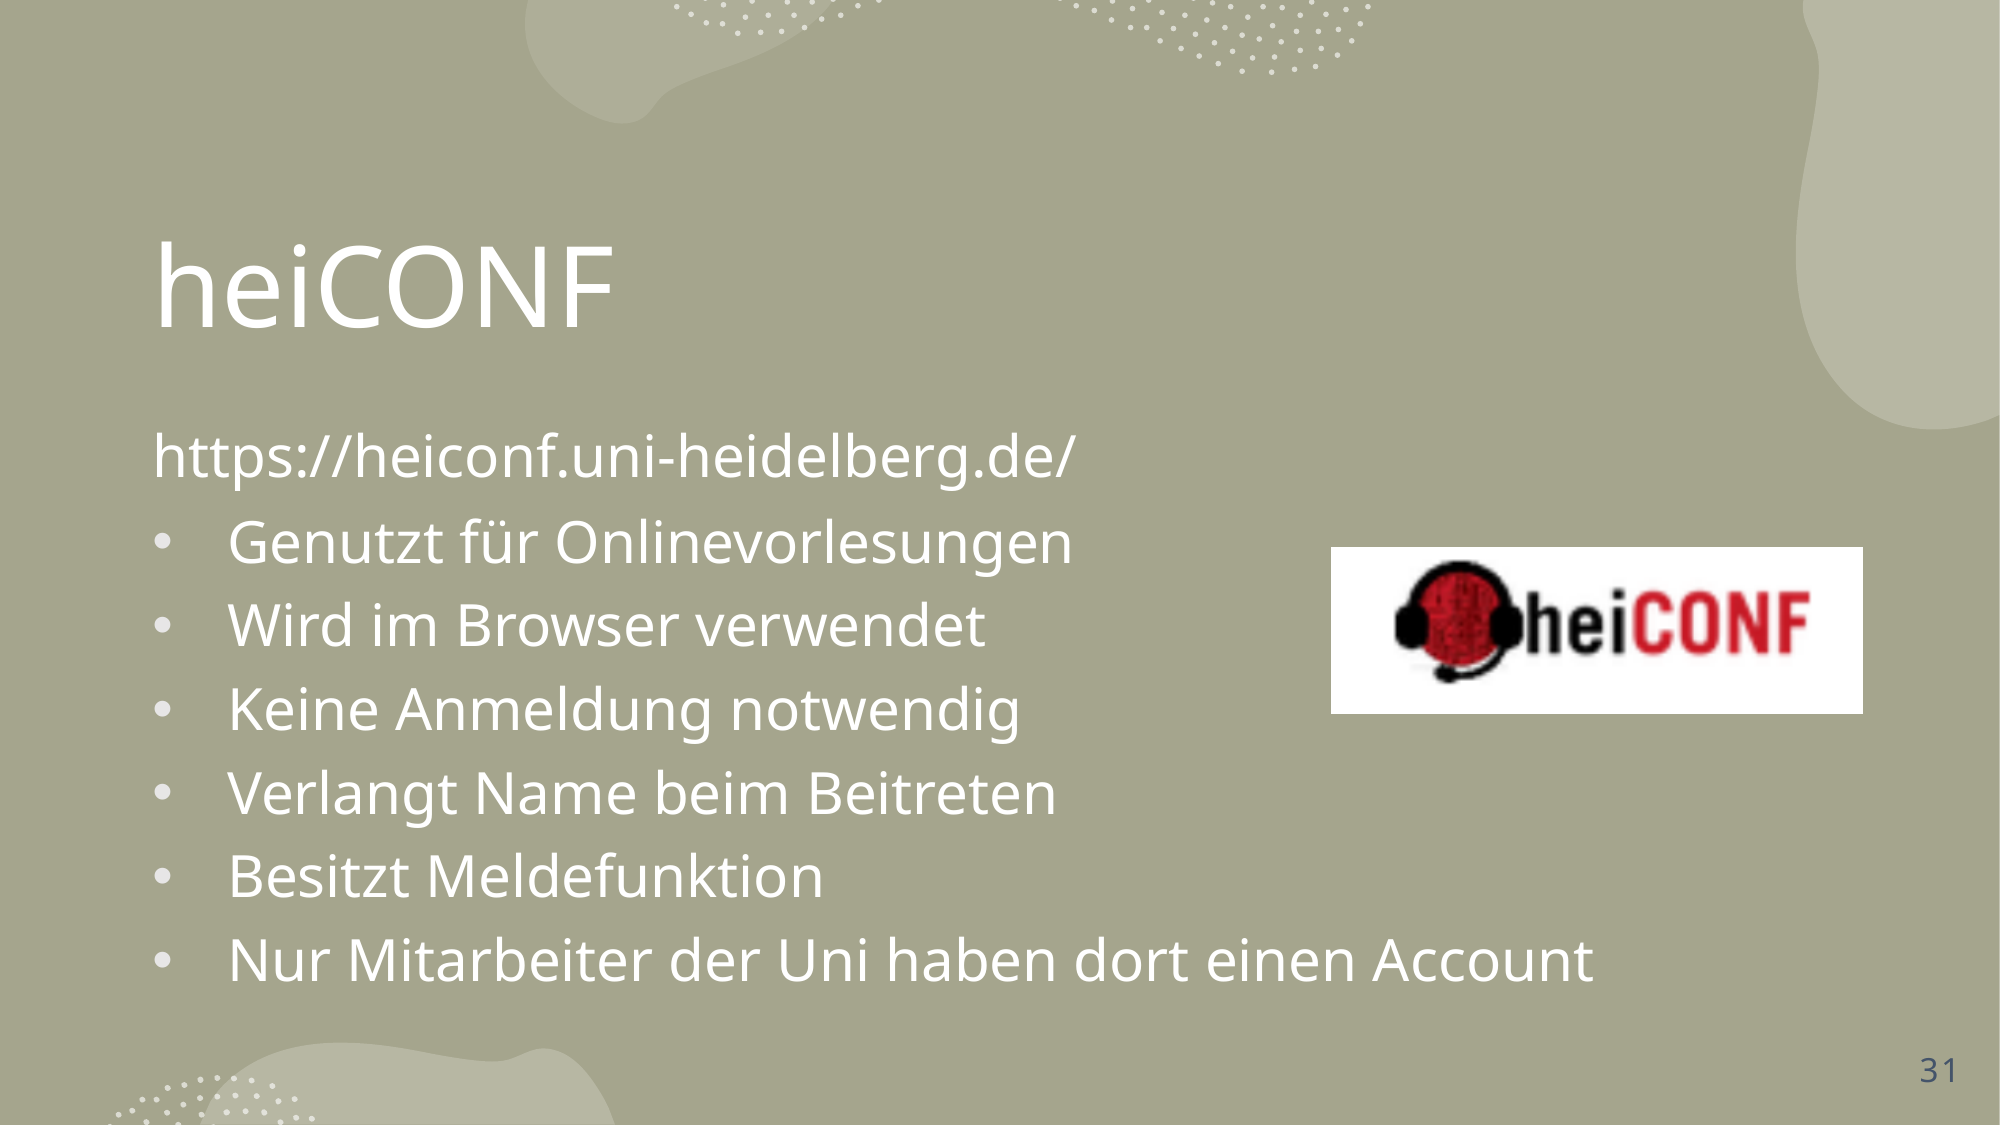

# heiCONF
https://heiconf.uni-heidelberg.de/
Genutzt für Onlinevorlesungen
Wird im Browser verwendet
Keine Anmeldung notwendig
Verlangt Name beim Beitreten
Besitzt Meldefunktion
Nur Mitarbeiter der Uni haben dort einen Account